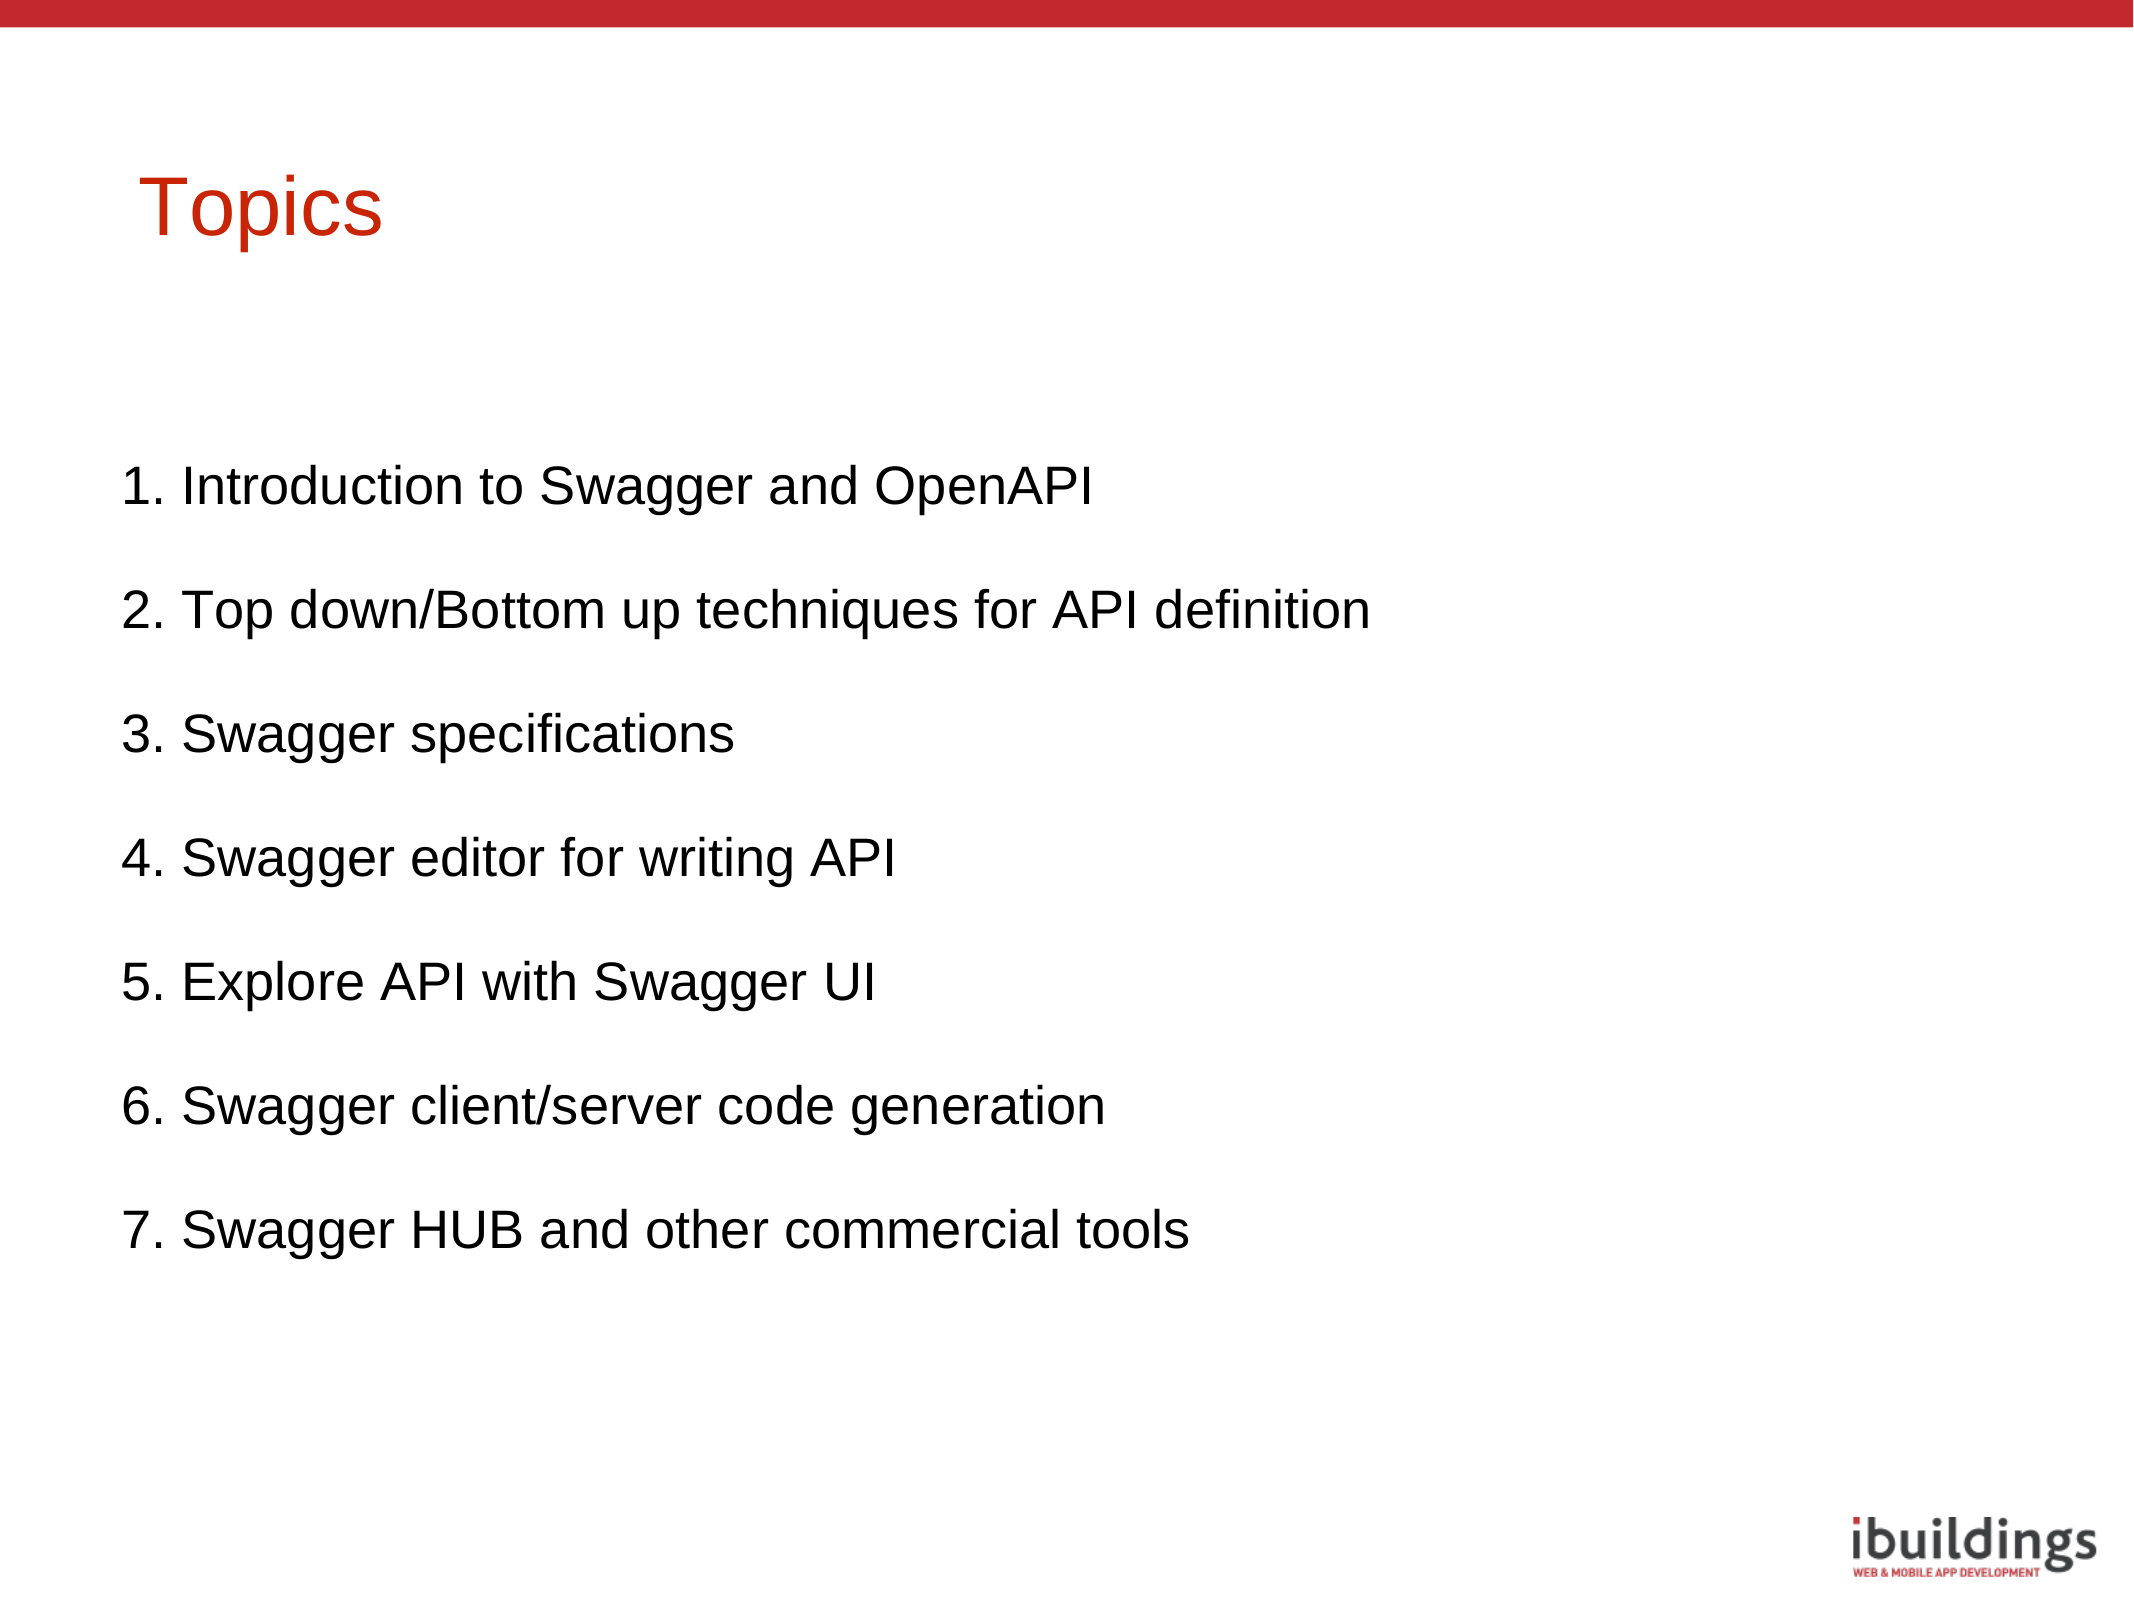

# Topics
 Introduction to Swagger and OpenAPI
 Top down/Bottom up techniques for API definition
 Swagger specifications
 Swagger editor for writing API
 Explore API with Swagger UI
 Swagger client/server code generation
 Swagger HUB and other commercial tools